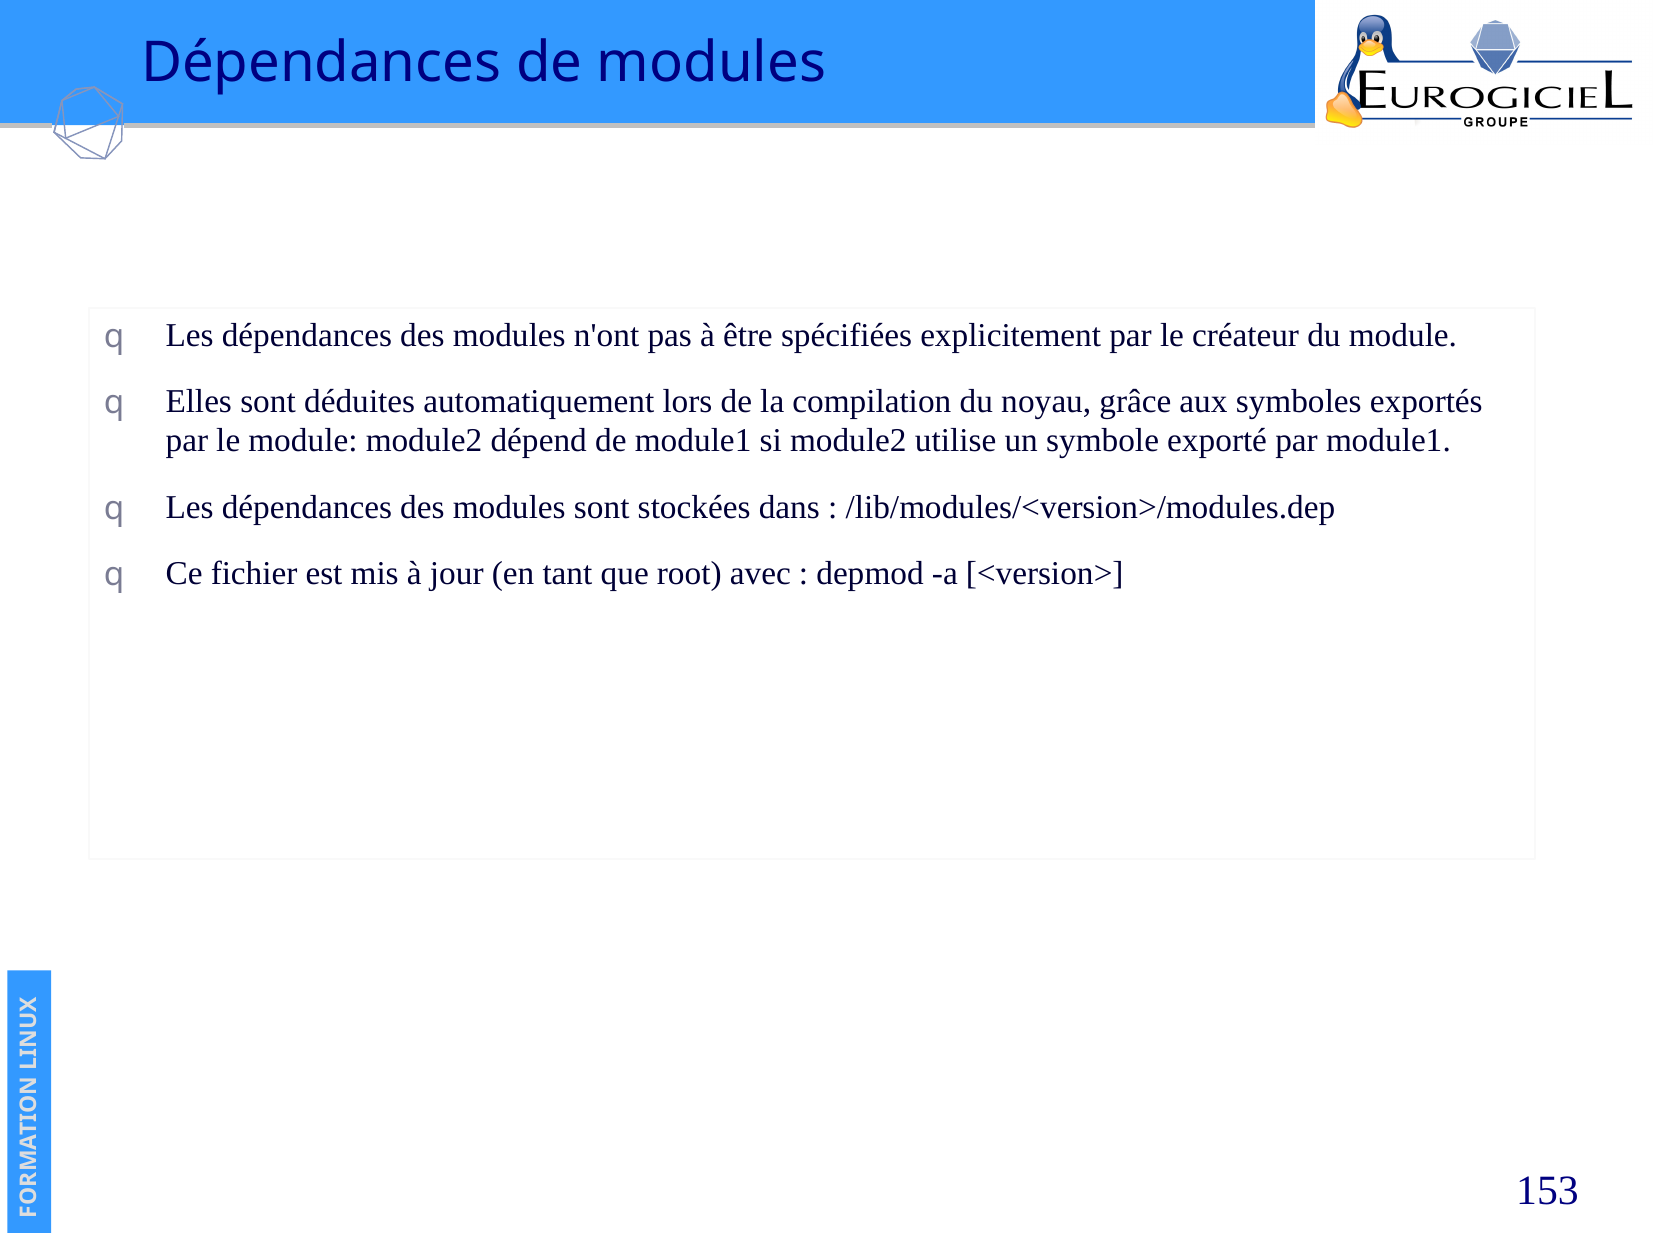

# Dépendances de modules
Les dépendances des modules n'ont pas à être spécifiées explicitement par le créateur du module.
Elles sont déduites automatiquement lors de la compilation du noyau, grâce aux symboles exportés par le module: module2 dépend de module1 si module2 utilise un symbole exporté par module1.
Les dépendances des modules sont stockées dans : /lib/modules/<version>/modules.dep
Ce fichier est mis à jour (en tant que root) avec : depmod -a [<version>]